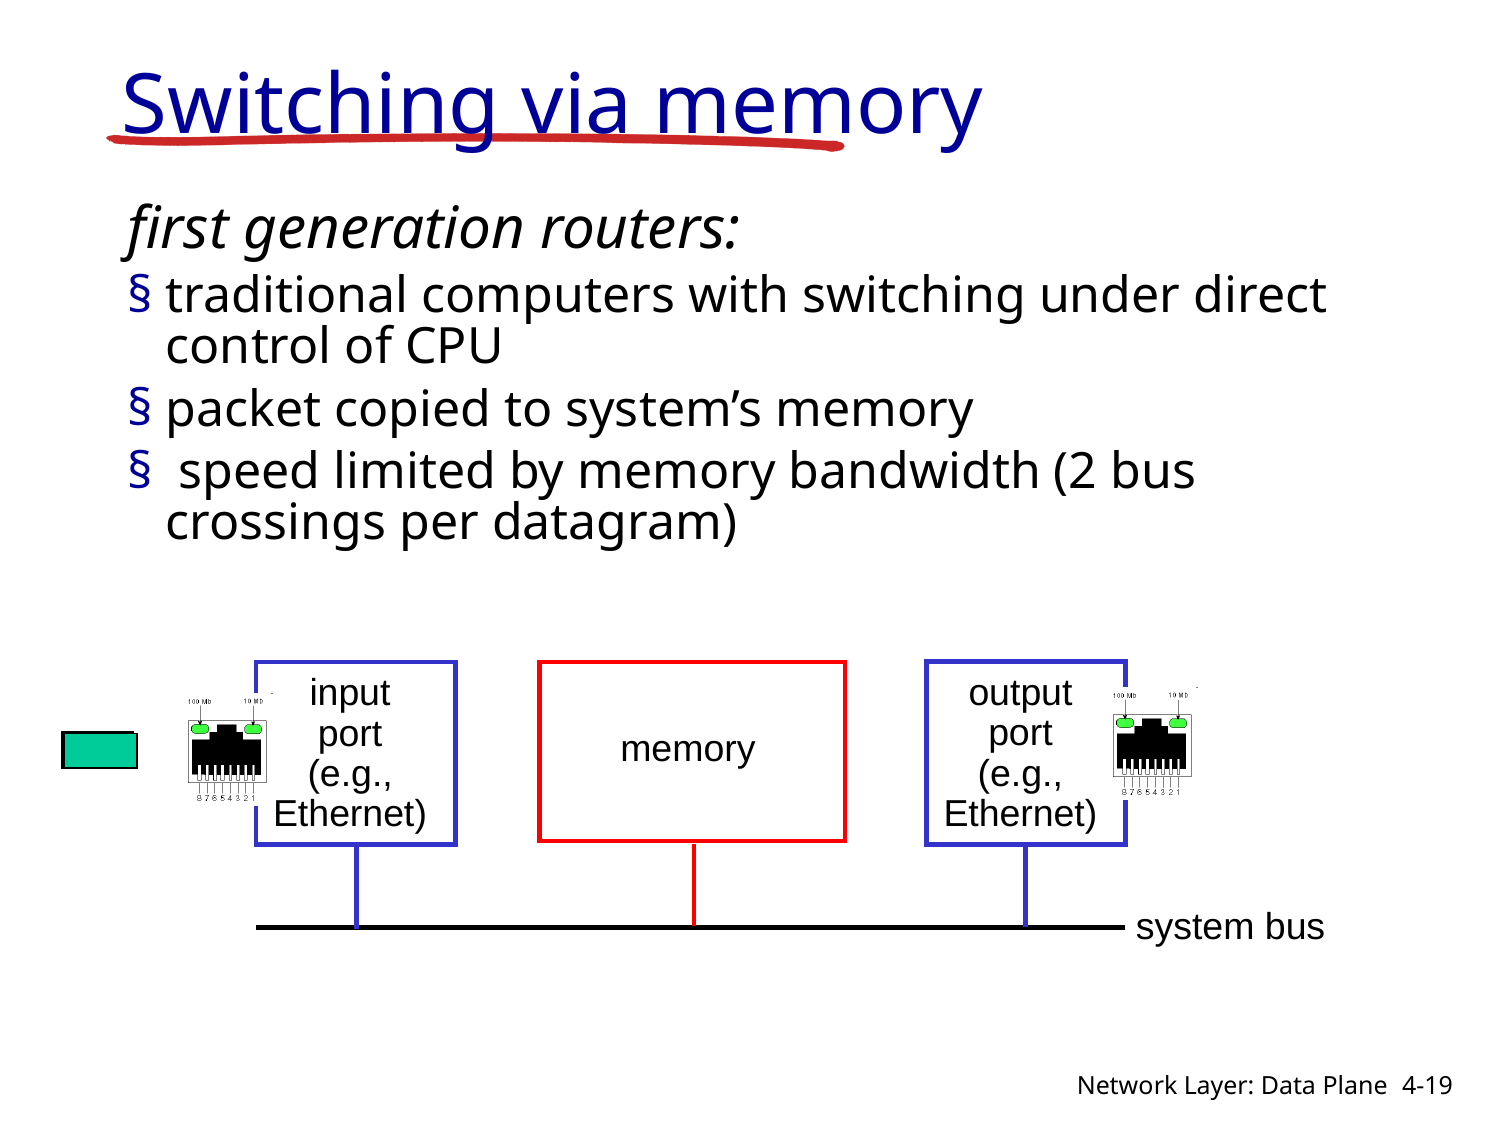

# Switching via memory
first generation routers:
traditional computers with switching under direct control of CPU
packet copied to system’s memory
 speed limited by memory bandwidth (2 bus crossings per datagram)
output
port
(e.g.,
Ethernet)
input
port
(e.g.,
Ethernet)
memory
system bus
Network Layer: Data Plane